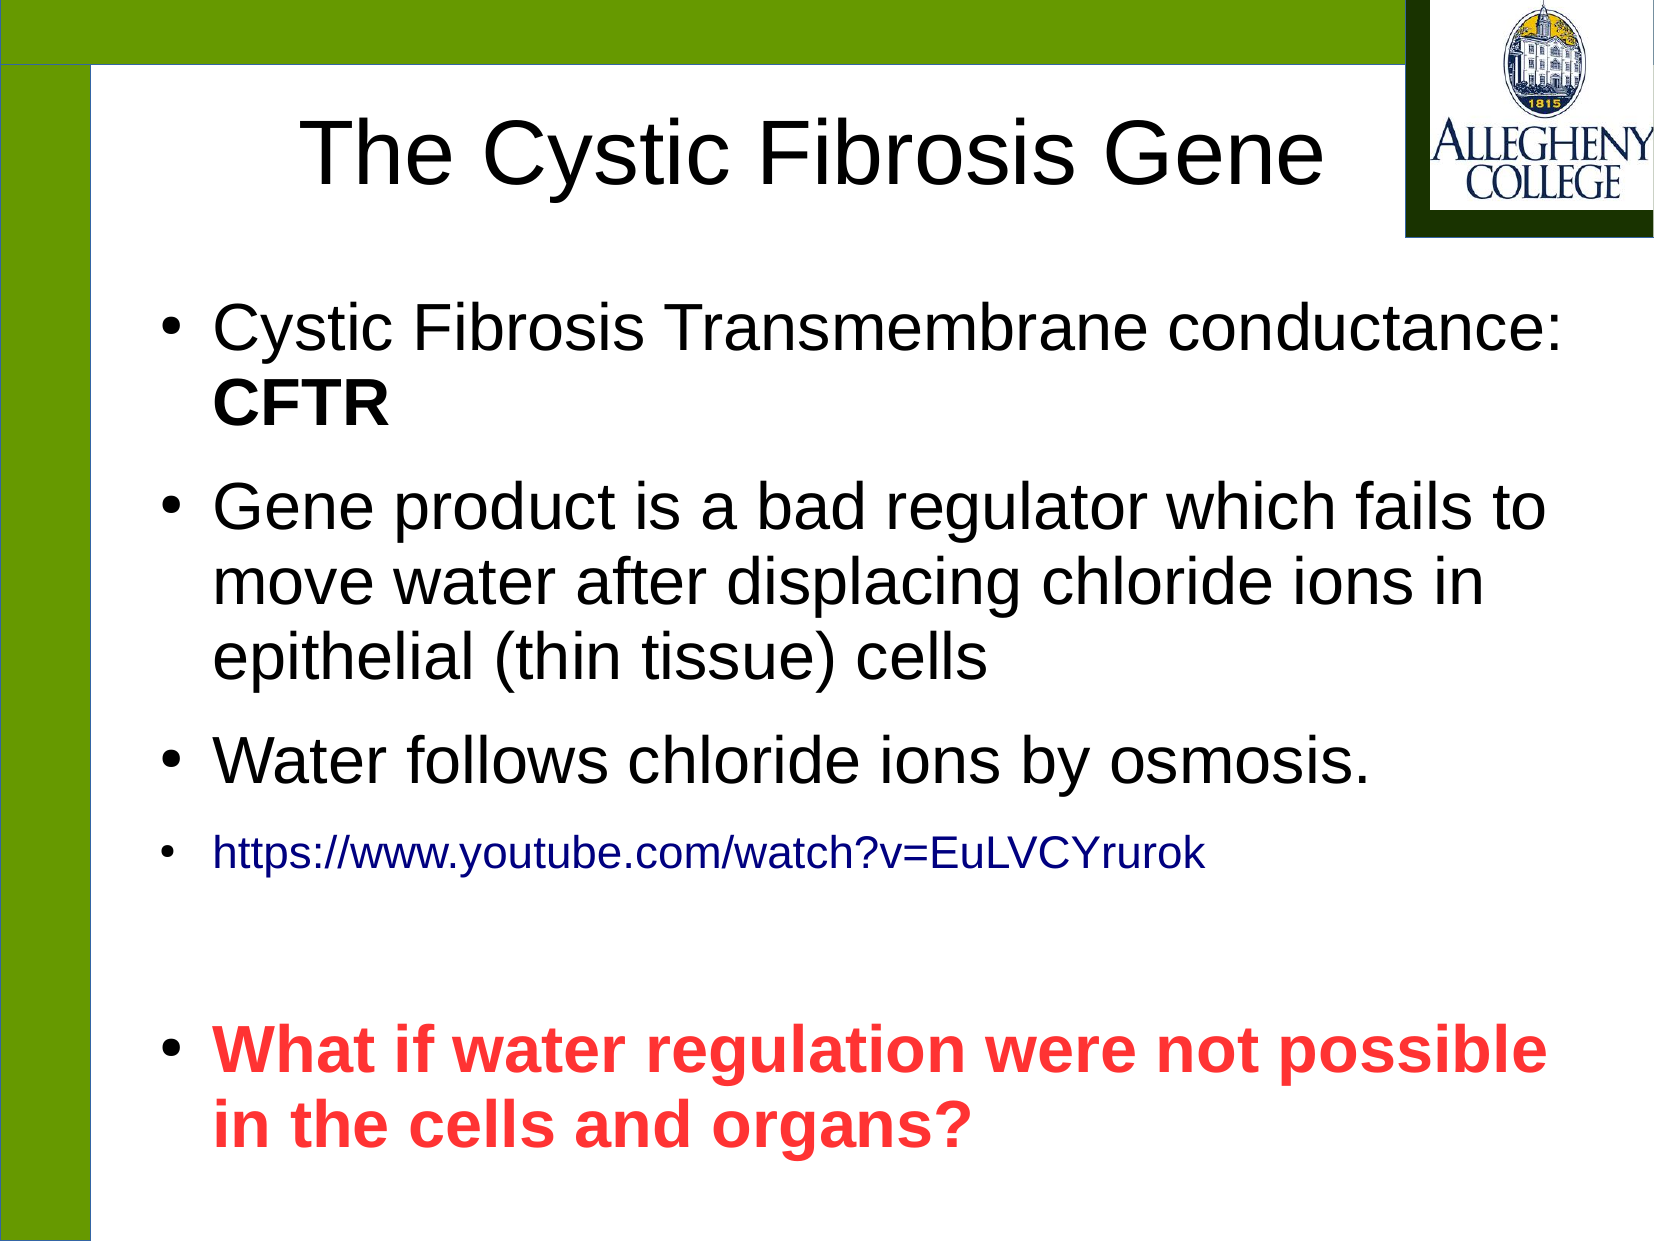

# The Cystic Fibrosis Gene
Cystic Fibrosis Transmembrane conductance: CFTR
Gene product is a bad regulator which fails to move water after displacing chloride ions in epithelial (thin tissue) cells
Water follows chloride ions by osmosis.
https://www.youtube.com/watch?v=EuLVCYrurok
What if water regulation were not possible in the cells and organs?